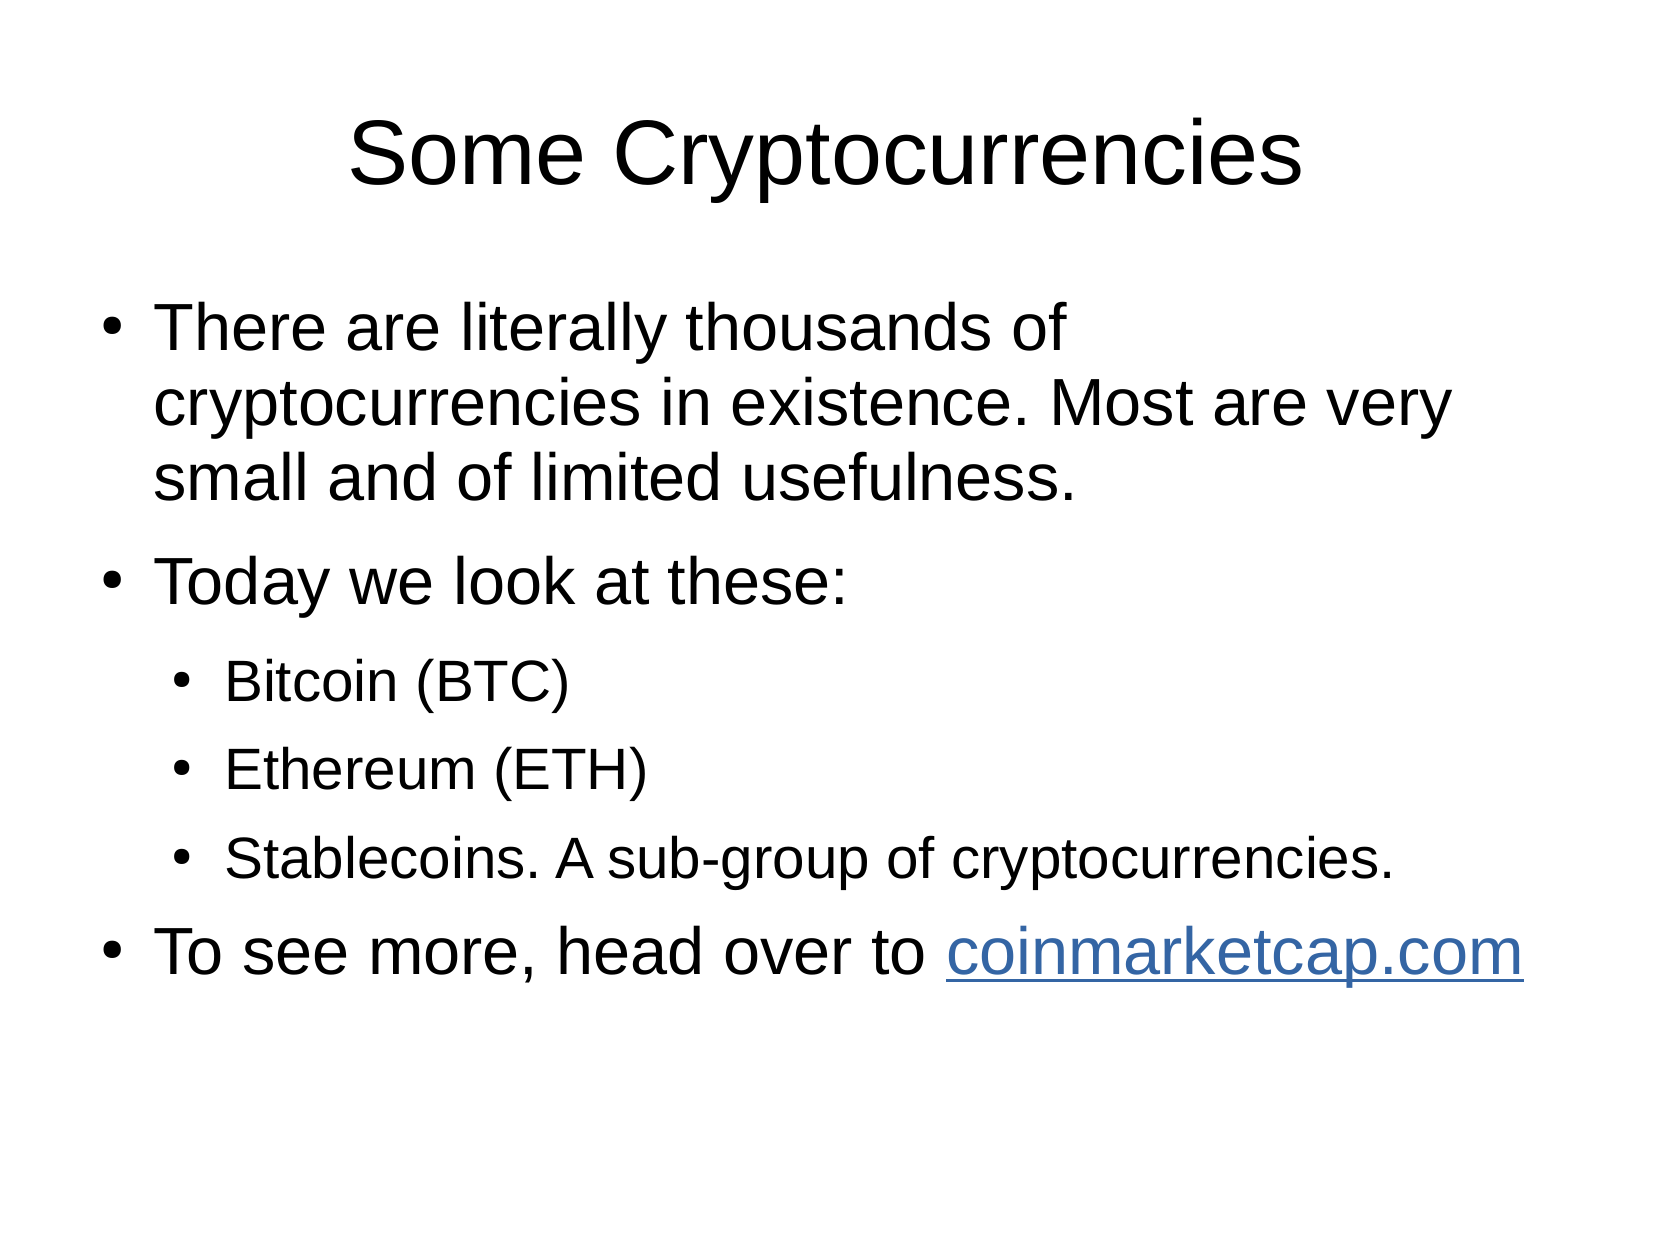

# Some Cryptocurrencies
There are literally thousands of cryptocurrencies in existence. Most are very small and of limited usefulness.
Today we look at these:
Bitcoin (BTC)
Ethereum (ETH)
Stablecoins. A sub-group of cryptocurrencies.
To see more, head over to coinmarketcap.com